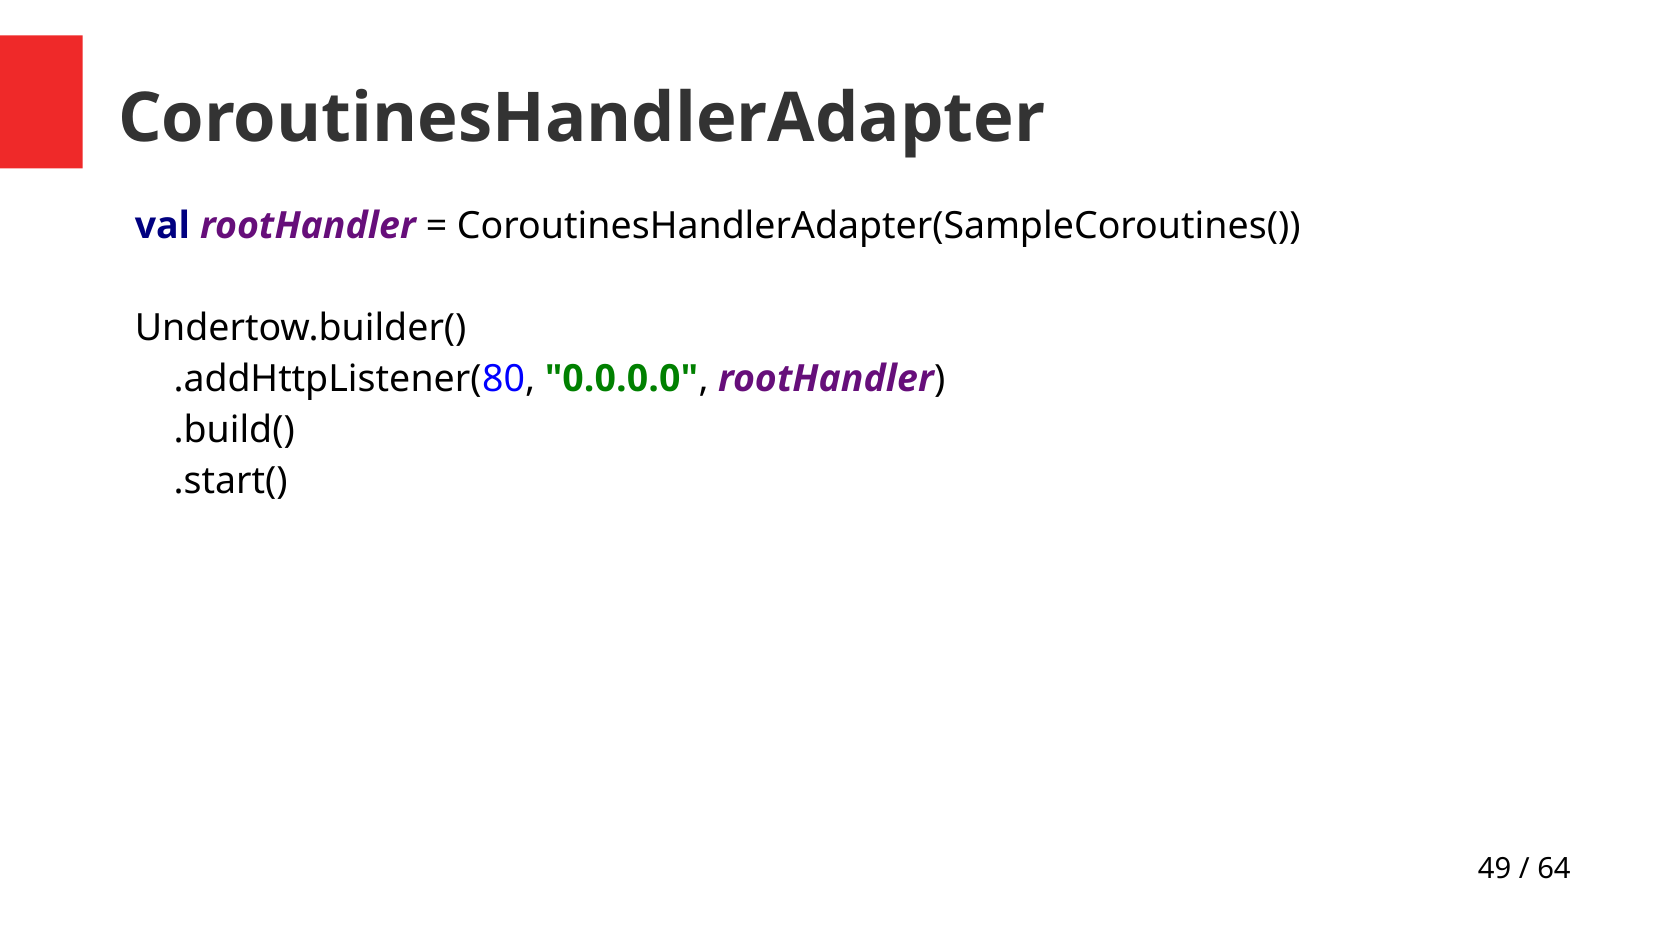

# CoroutinesHandlerAdapter
val rootHandler = CoroutinesHandlerAdapter(SampleCoroutines())
Undertow.builder()
 .addHttpListener(80, "0.0.0.0", rootHandler)
 .build()
 .start()
49